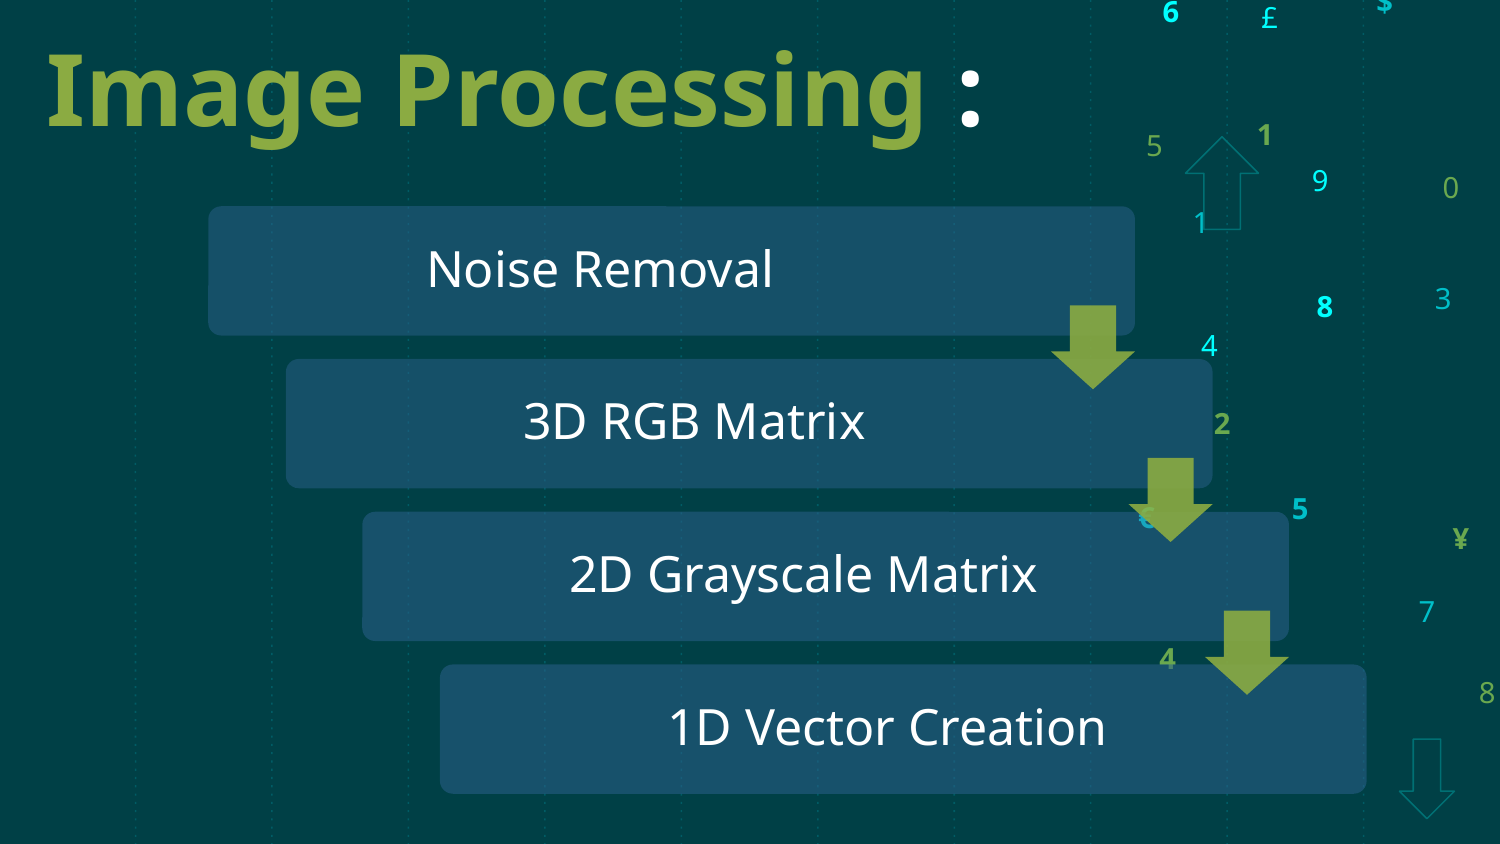

# Image Processing :
Noise Removal
 3D RGB Matrix
 2D Grayscale Matrix
 1D Vector Creation